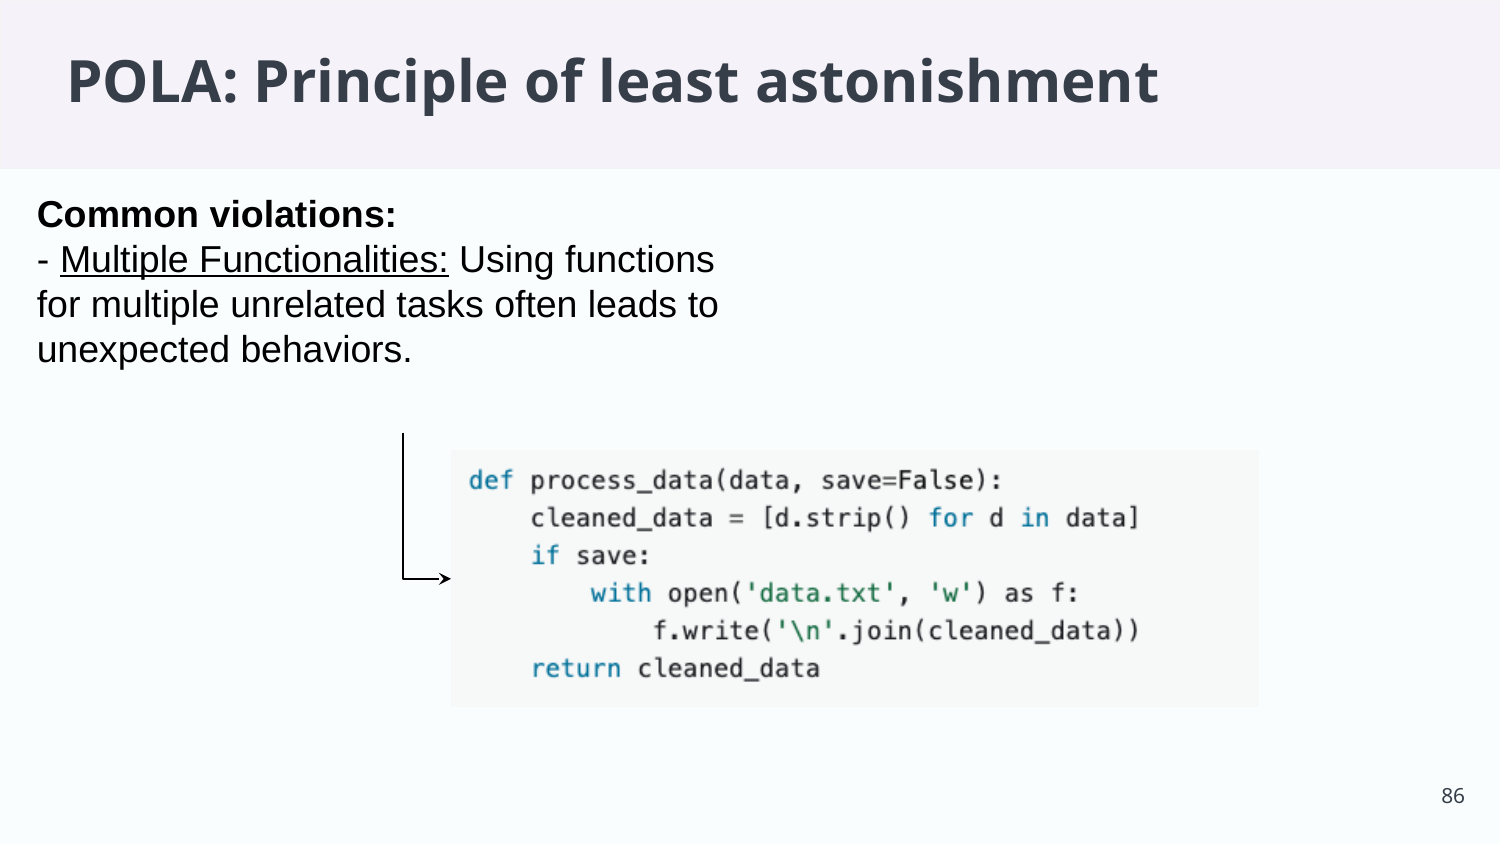

# POLA: Principle of least astonishment
Common violations:
- Multiple Functionalities: Using functions for multiple unrelated tasks often leads to unexpected behaviors.